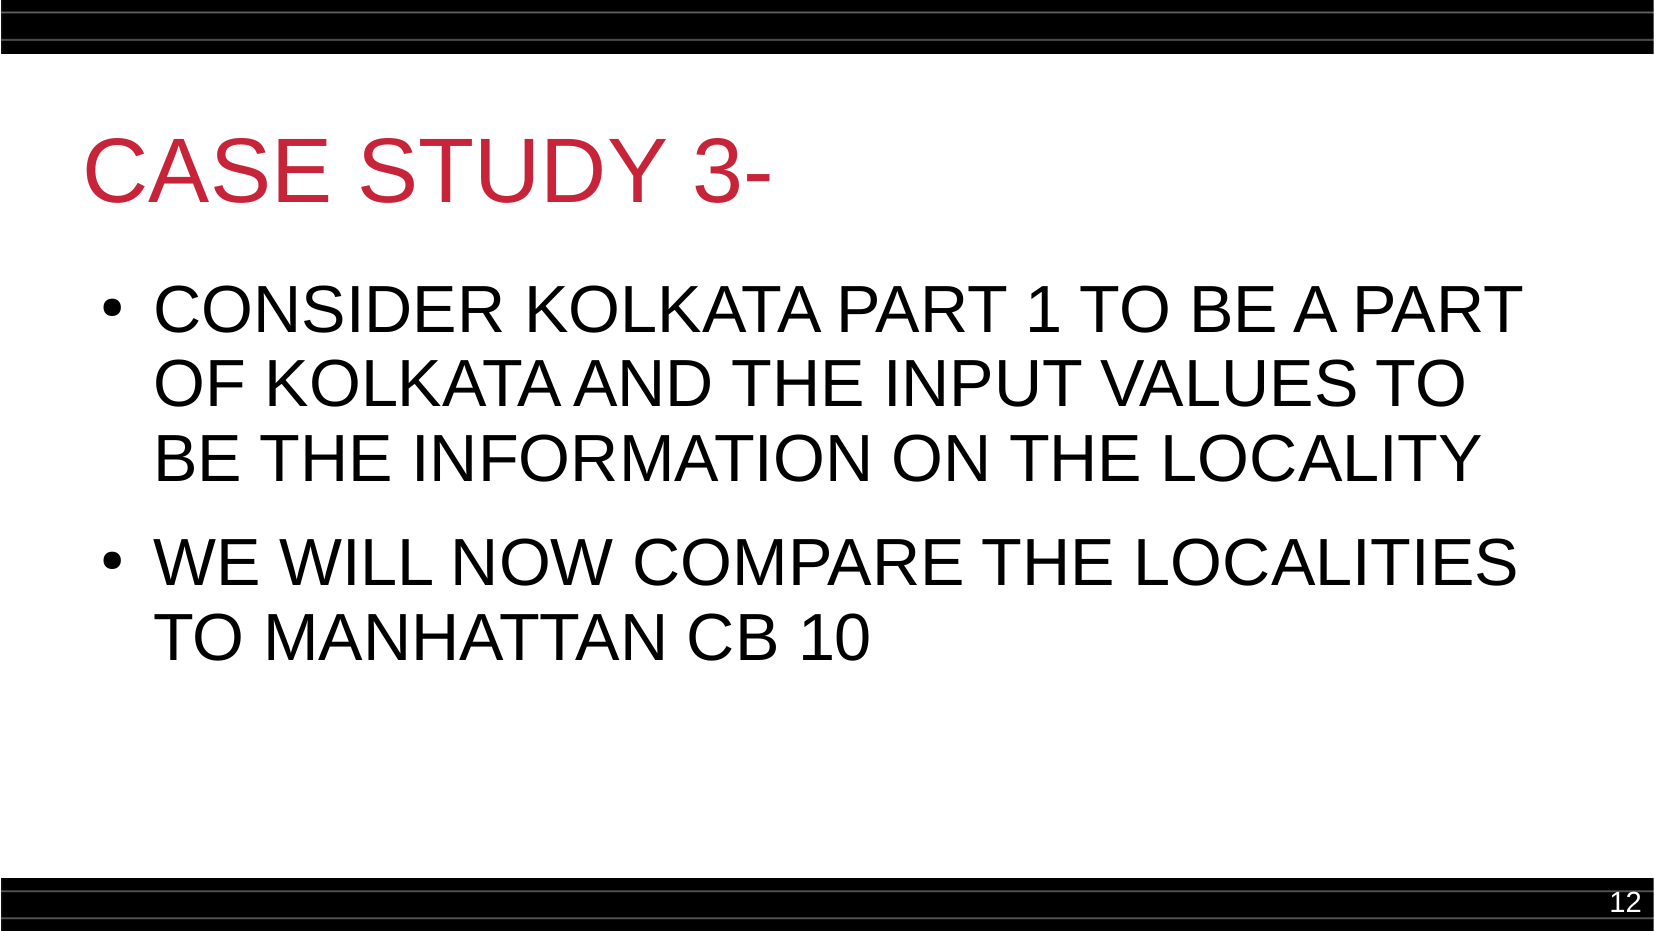

# CASE STUDY 3-
CONSIDER KOLKATA PART 1 TO BE A PART OF KOLKATA AND THE INPUT VALUES TO BE THE INFORMATION ON THE LOCALITY
WE WILL NOW COMPARE THE LOCALITIES TO MANHATTAN CB 10